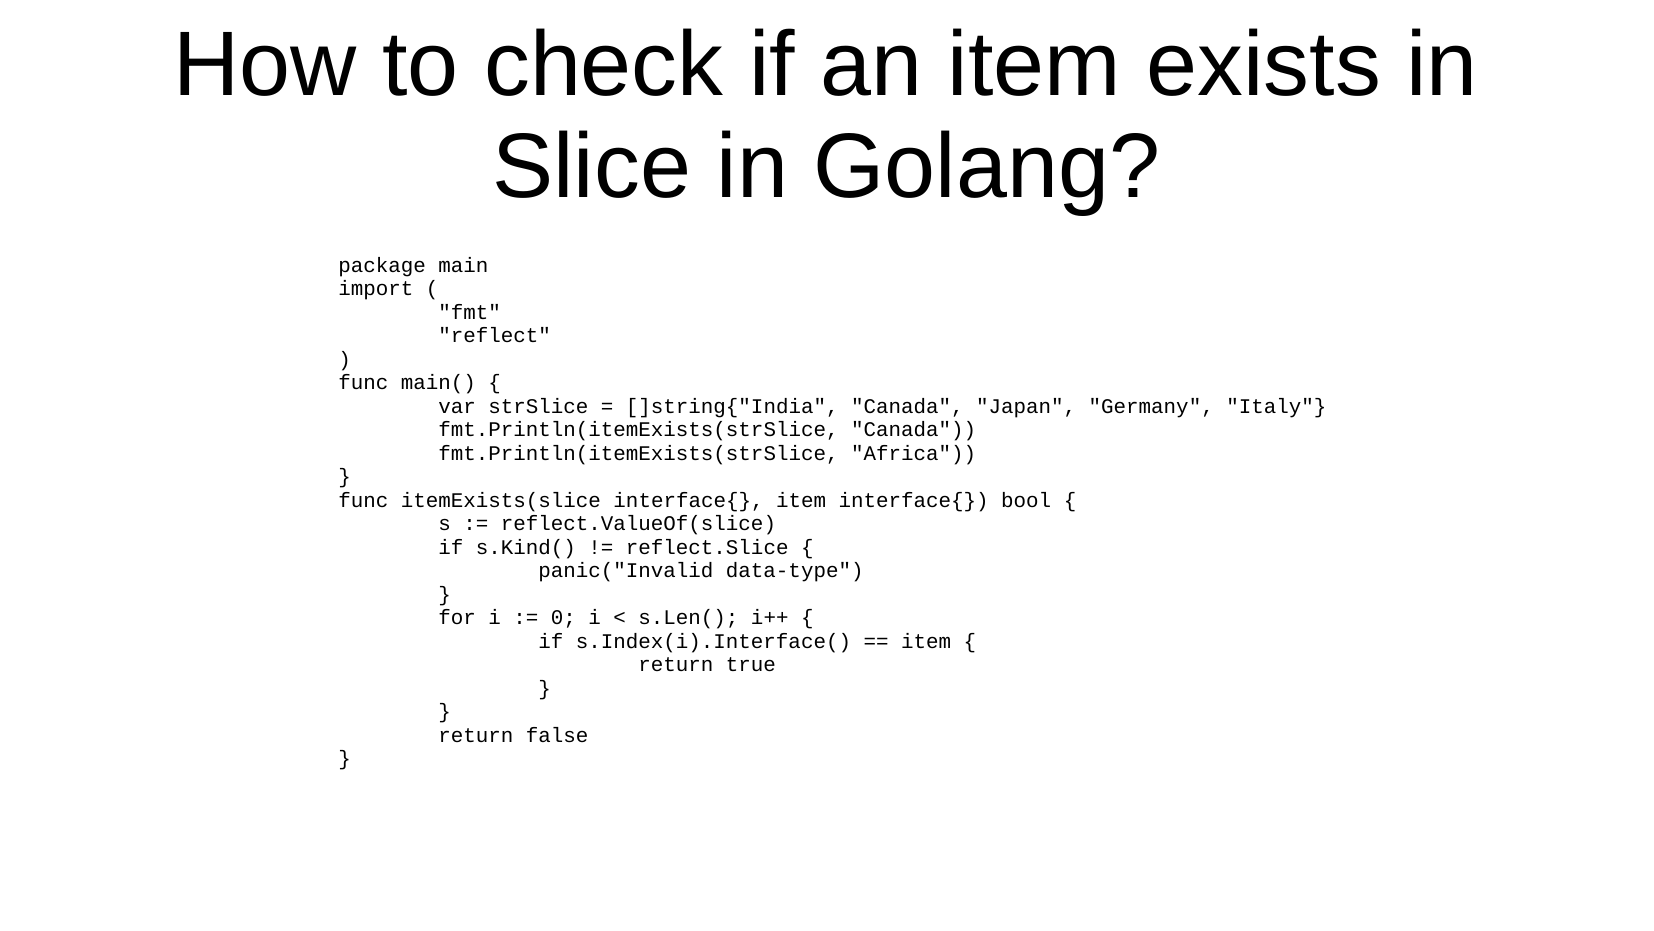

# How to check if an item exists in Slice in Golang?
package main
import (
 "fmt"
 "reflect"
)
func main() {
 var strSlice = []string{"India", "Canada", "Japan", "Germany", "Italy"}
 fmt.Println(itemExists(strSlice, "Canada"))
 fmt.Println(itemExists(strSlice, "Africa"))
}
func itemExists(slice interface{}, item interface{}) bool {
 s := reflect.ValueOf(slice)
 if s.Kind() != reflect.Slice {
 panic("Invalid data-type")
 }
 for i := 0; i < s.Len(); i++ {
 if s.Index(i).Interface() == item {
 return true
 }
 }
 return false
}